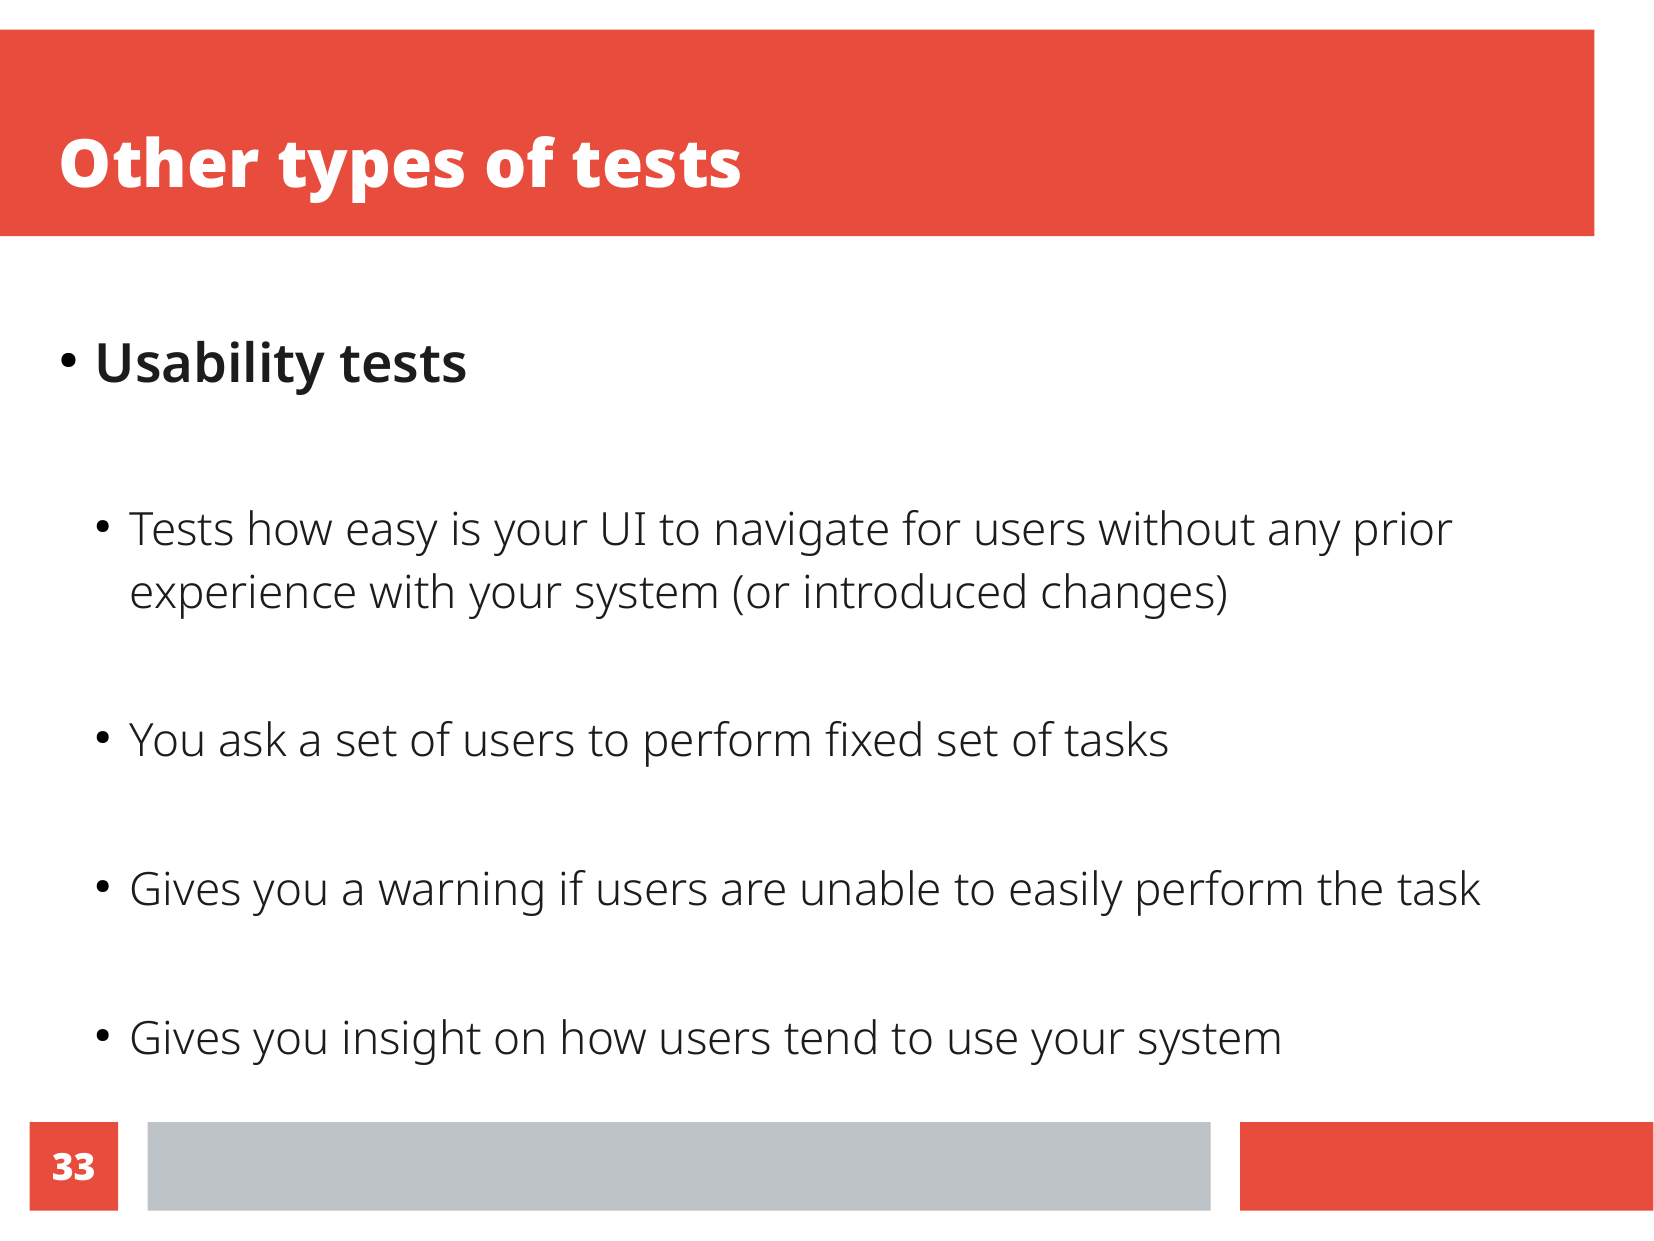

# Other types of tests
Usability tests
Tests how easy is your UI to navigate for users without any prior experience with your system (or introduced changes)
You ask a set of users to perform fixed set of tasks
Gives you a warning if users are unable to easily perform the task
Gives you insight on how users tend to use your system
33